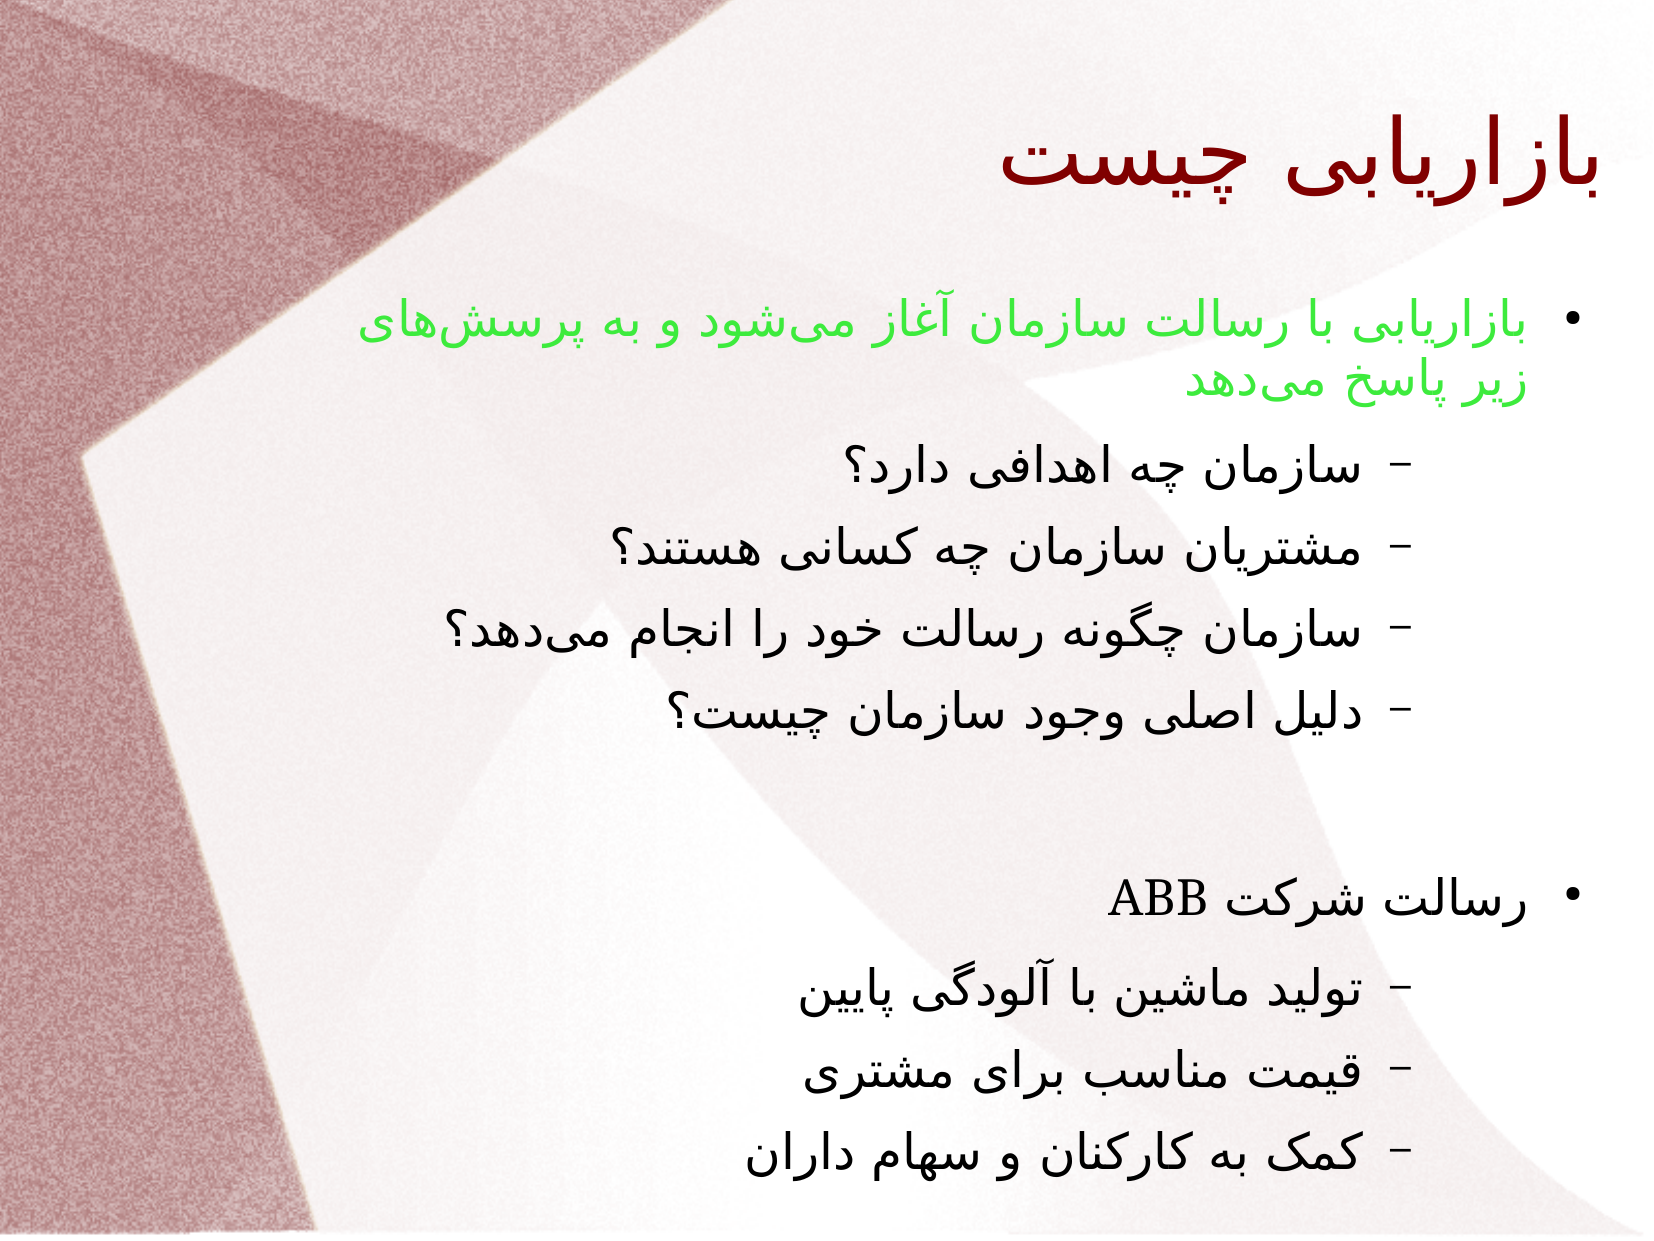

# بازاریابی چیست
بازاریابی با رسالت سازمان آغاز می‌شود و به پرسش‌های زیر پاسخ می‌دهد
سازمان چه اهدافی دارد؟
مشتریان سازمان چه کسانی هستند؟
سازمان چگونه رسالت خود را انجام می‌دهد؟
دلیل اصلی وجود سازمان چیست؟
رسالت شرکت ABB
تولید ماشین با آلودگی پایین
قیمت مناسب برای مشتری
کمک به کارکنان و سهام داران